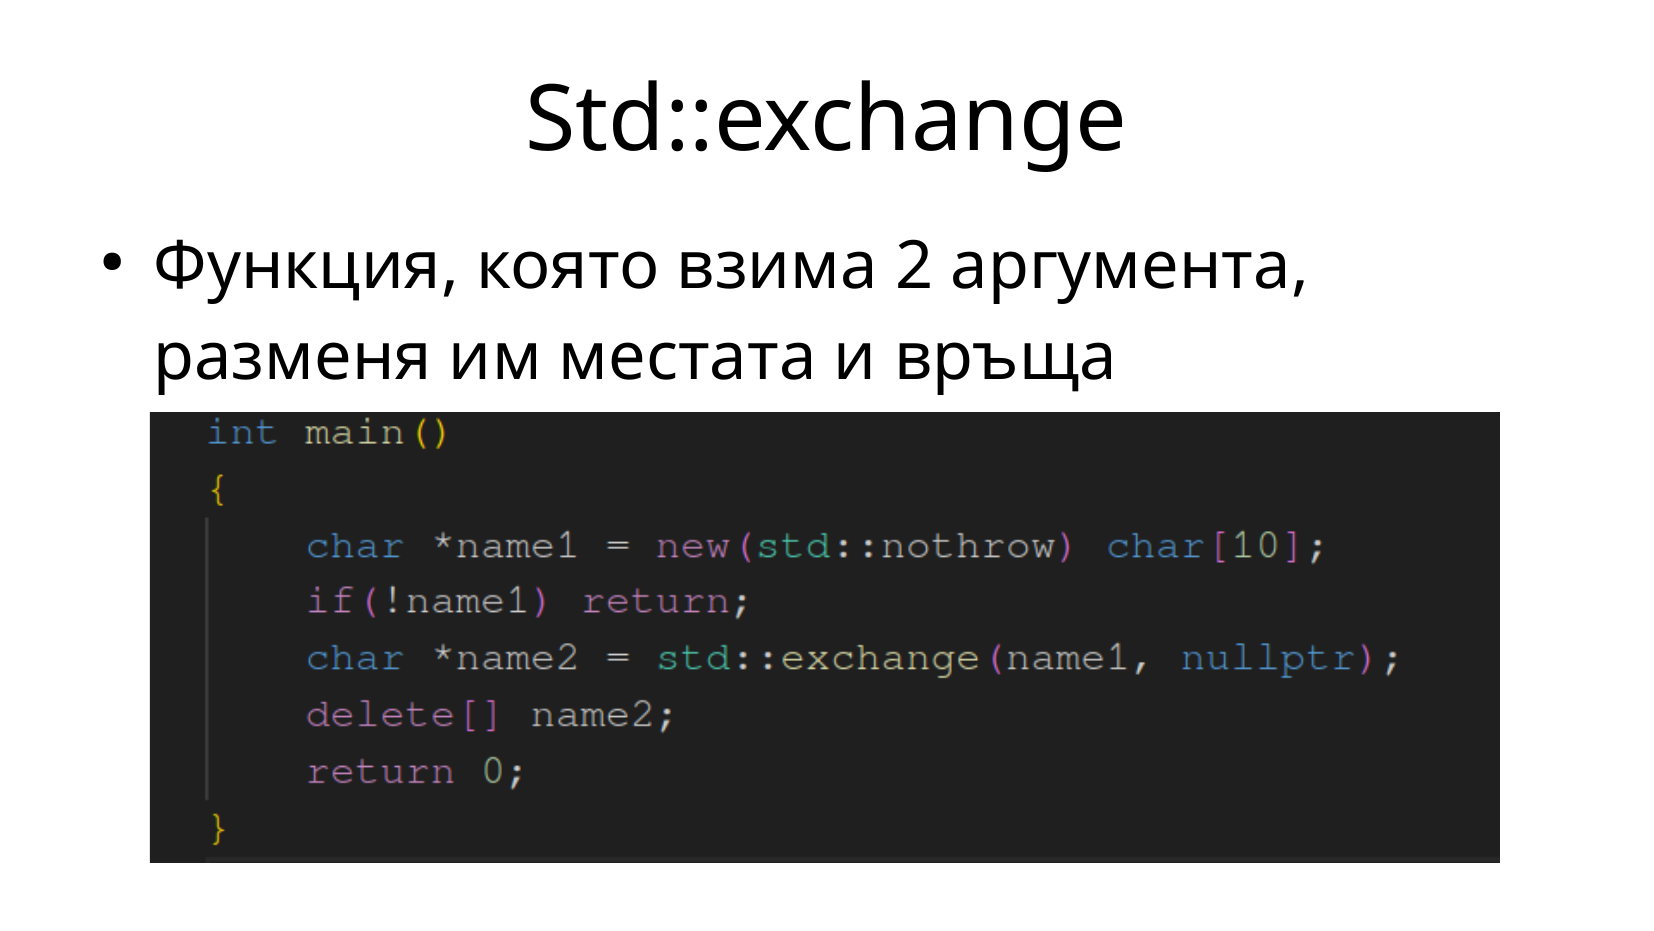

# Std::exchange
Функция, която взима 2 аргумента, разменя им местата и връща оригиналната стойност